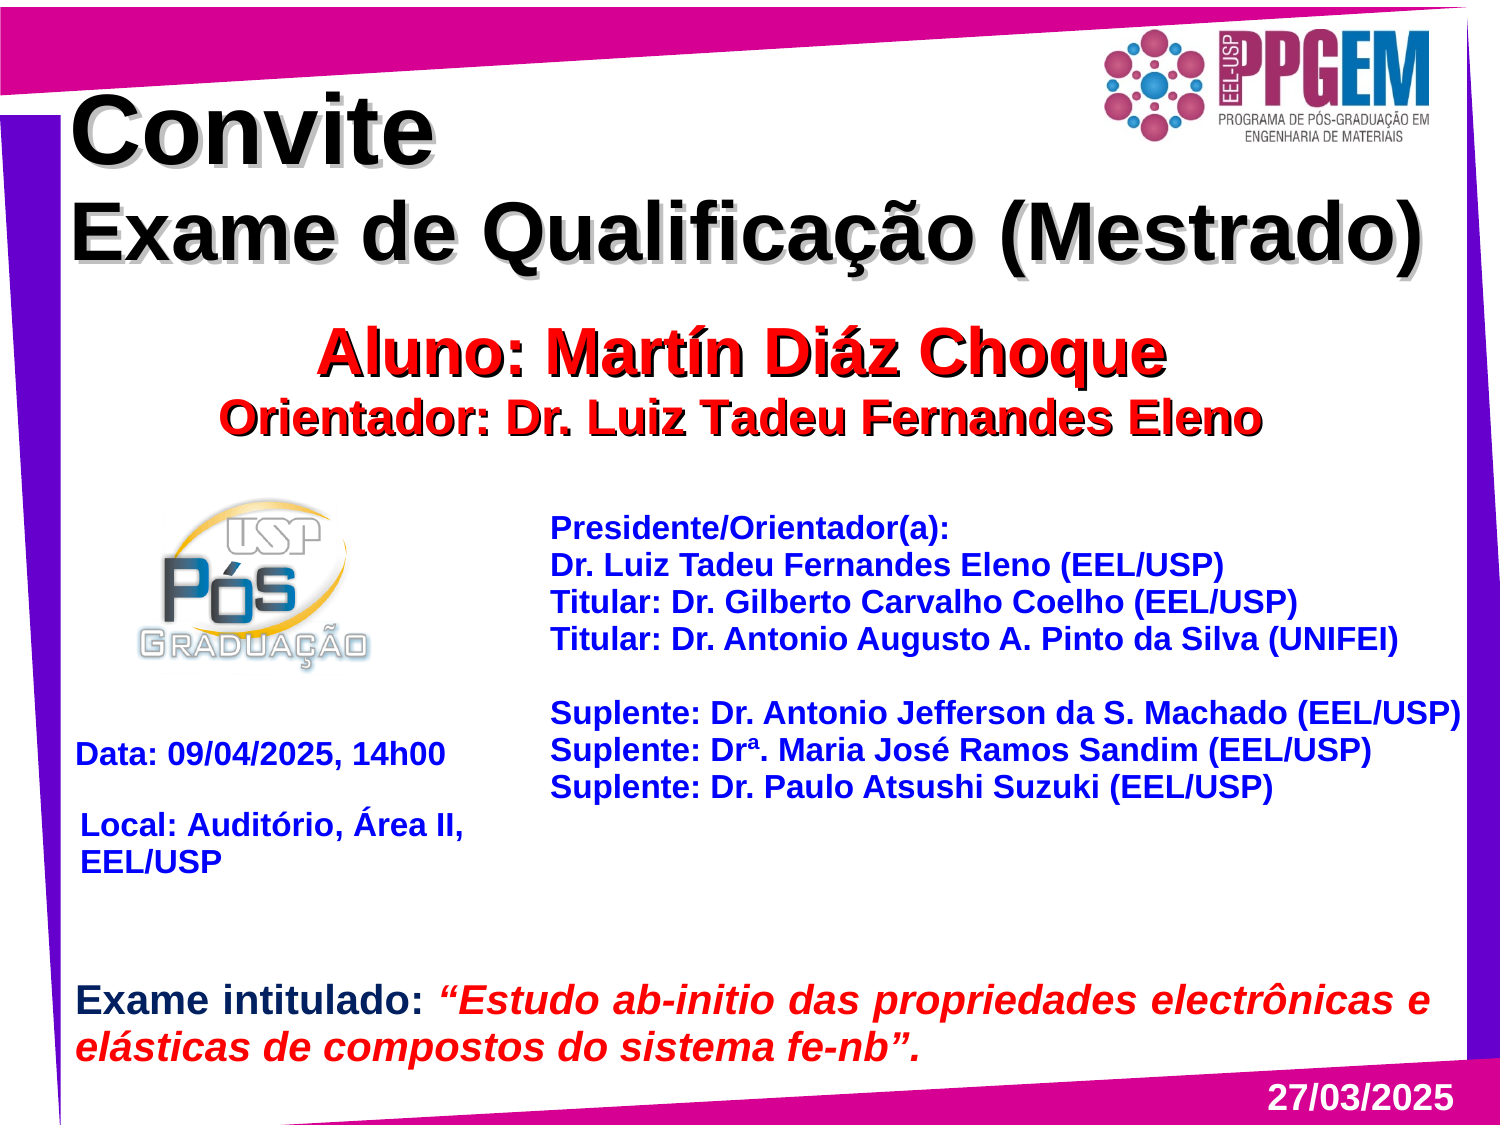

Convite
Exame de Qualificação (Mestrado)
Aluno: Martín Diáz Choque
Orientador: Dr. Luiz Tadeu Fernandes Eleno
Presidente/Orientador(a):
Dr. Luiz Tadeu Fernandes Eleno (EEL/USP)
Titular: Dr. Gilberto Carvalho Coelho (EEL/USP)
Titular: Dr. Antonio Augusto A. Pinto da Silva (UNIFEI)
Suplente: Dr. Antonio Jefferson da S. Machado (EEL/USP)
Suplente: Drª. Maria José Ramos Sandim (EEL/USP)
Suplente: Dr. Paulo Atsushi Suzuki (EEL/USP)
Data: 09/04/2025, 14h00
Local: Auditório, Área II,
EEL/USP
Exame intitulado: “Estudo ab-initio das propriedades electrônicas e elásticas de compostos do sistema fe-nb”.
27/03/2025